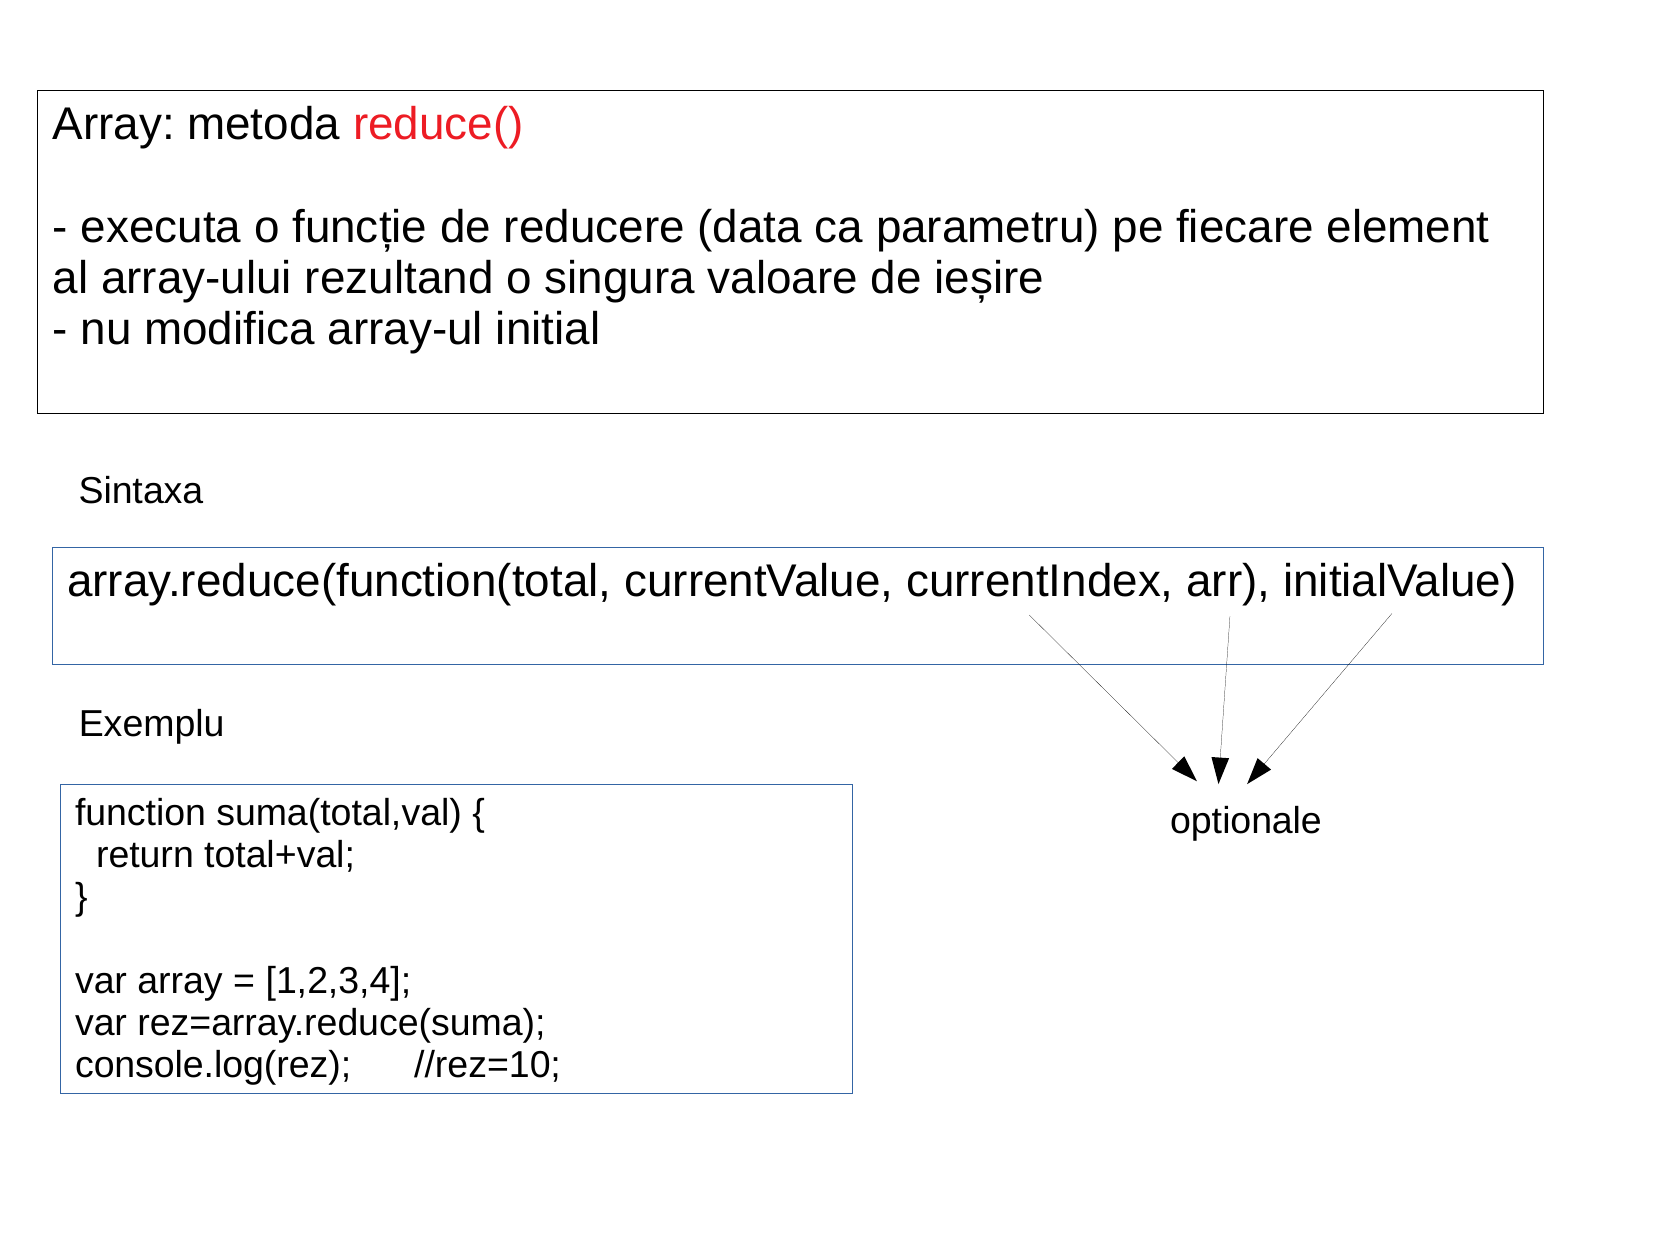

Array: metoda reduce()
- executa o funcție de reducere (data ca parametru) pe fiecare element al array-ului rezultand o singura valoare de ieșire
- nu modifica array-ul initial
Sintaxa
array.reduce(function(total, currentValue, currentIndex, arr), initialValue)
Exemplu
function suma(total,val) {
 return total+val;
}
var array = [1,2,3,4];
var rez=array.reduce(suma);
console.log(rez); //rez=10;
optionale